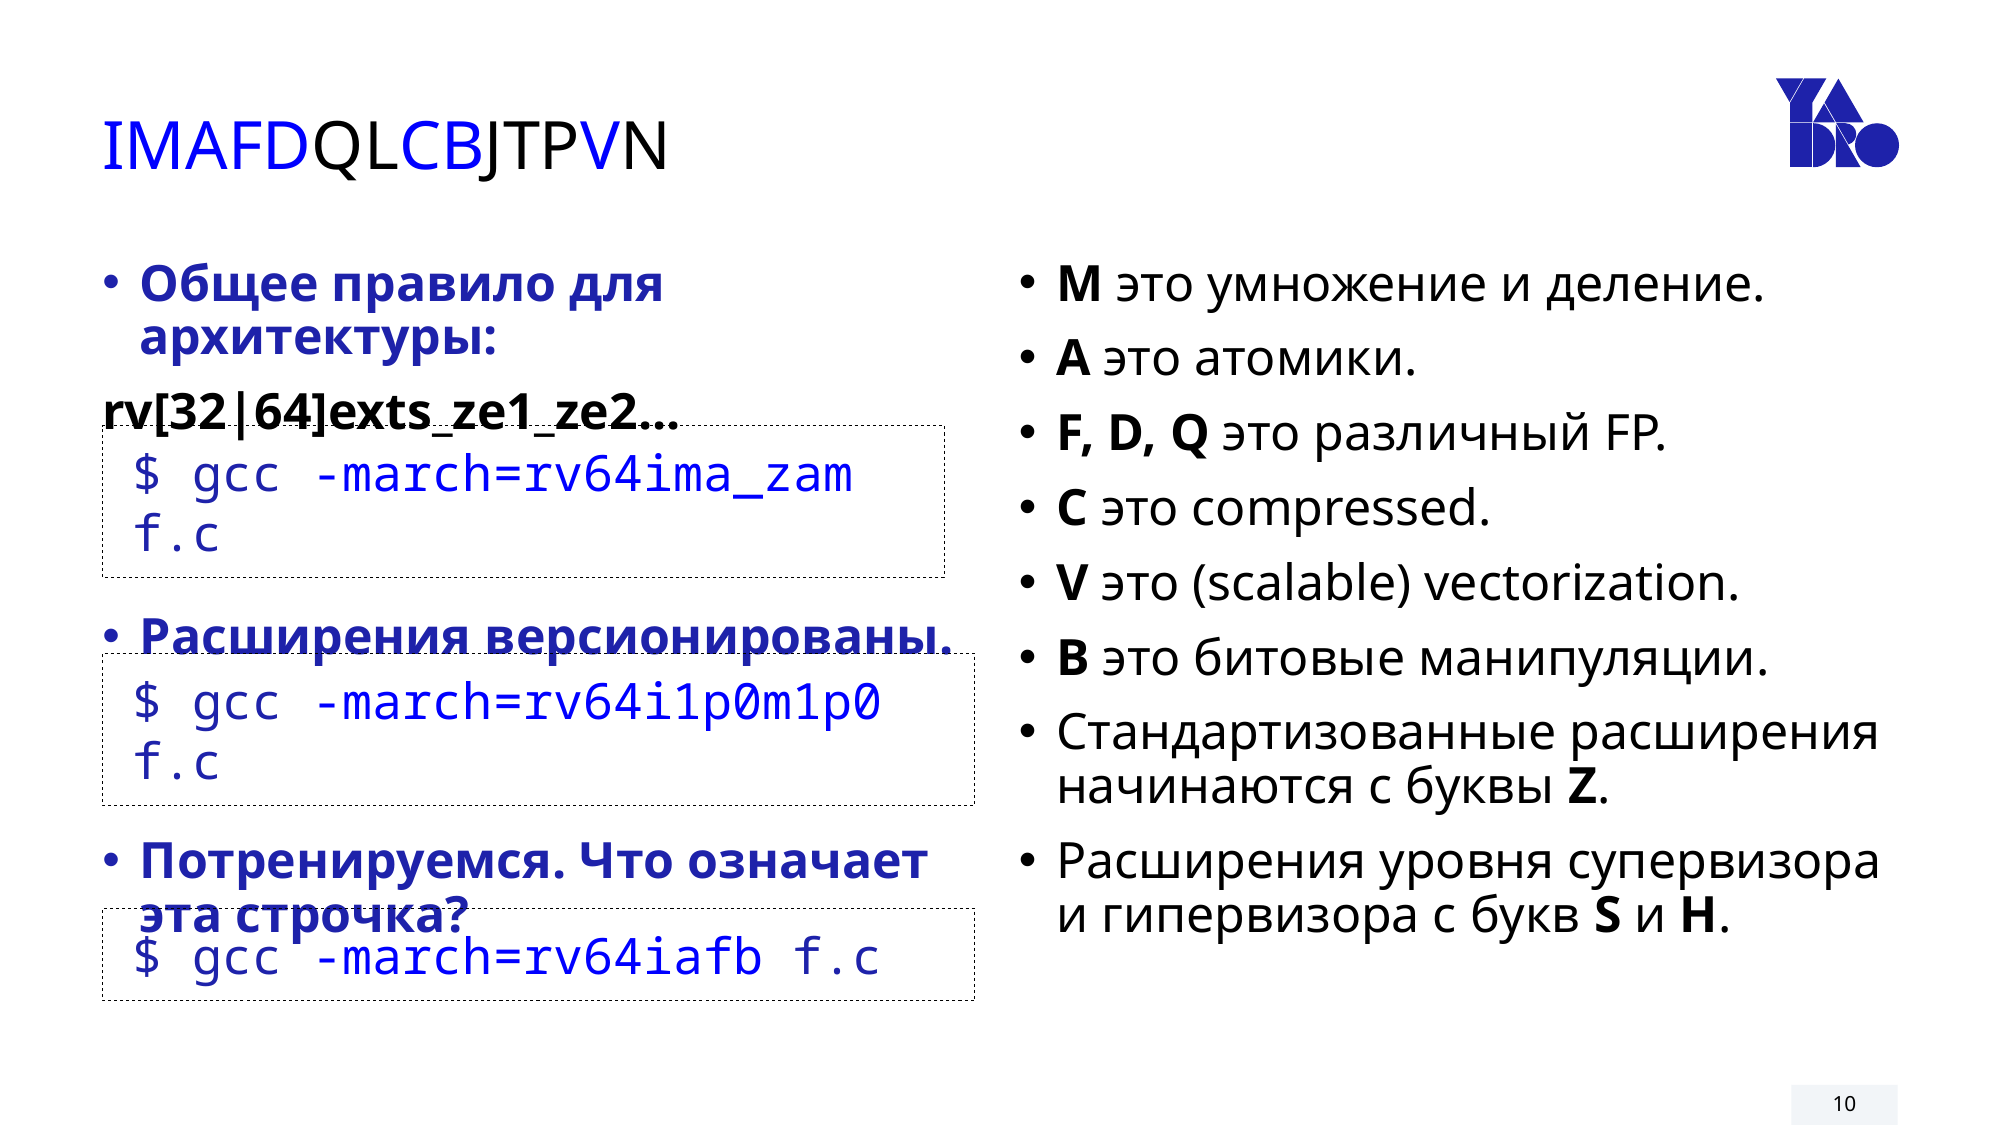

# IMAFDQLCBJTPVN
Общее правило для архитектуры:
rv[32|64]exts_ze1_ze2...
Расширения версионированы.
Потренируемся. Что означает эта строчка?
M это умножение и деление.
A это атомики.
F, D, Q это различный FP.
C это compressed.
V это (scalable) vectorization.
B это битовые манипуляции.
Стандартизованные расширения начинаются c буквы Z.
Расширения уровня супервизора и гипервизора с букв S и H.
$ gcc -march=rv64ima_zam f.c
$ gcc -march=rv64i1p0m1p0 f.c
$ gcc -march=rv64iafb f.c